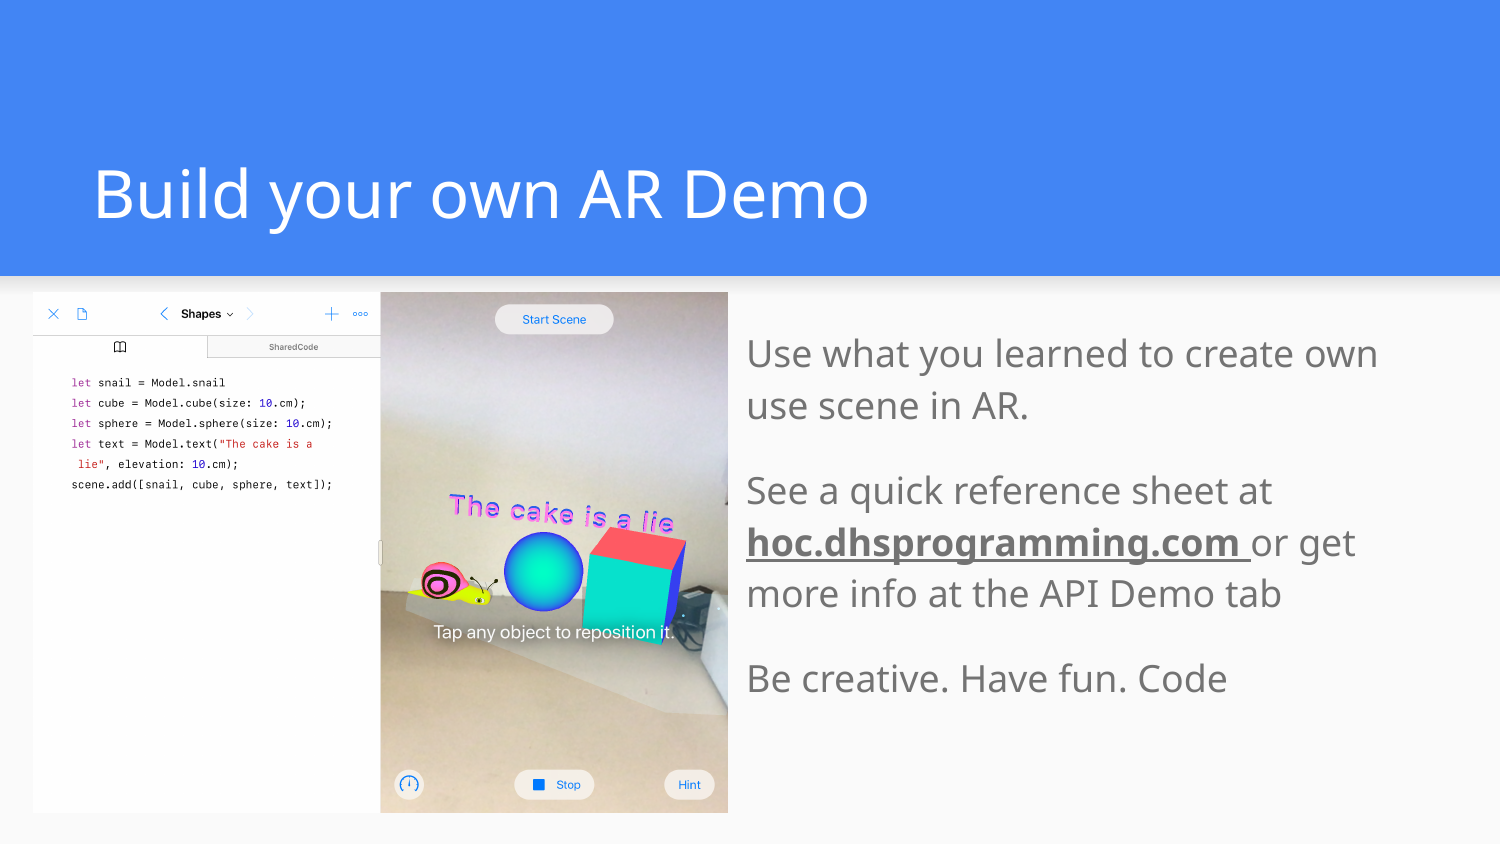

# Build your own AR Demo
Use what you learned to create own use scene in AR.
See a quick reference sheet at hoc.dhsprogramming.com or get more info at the API Demo tab
Be creative. Have fun. Code